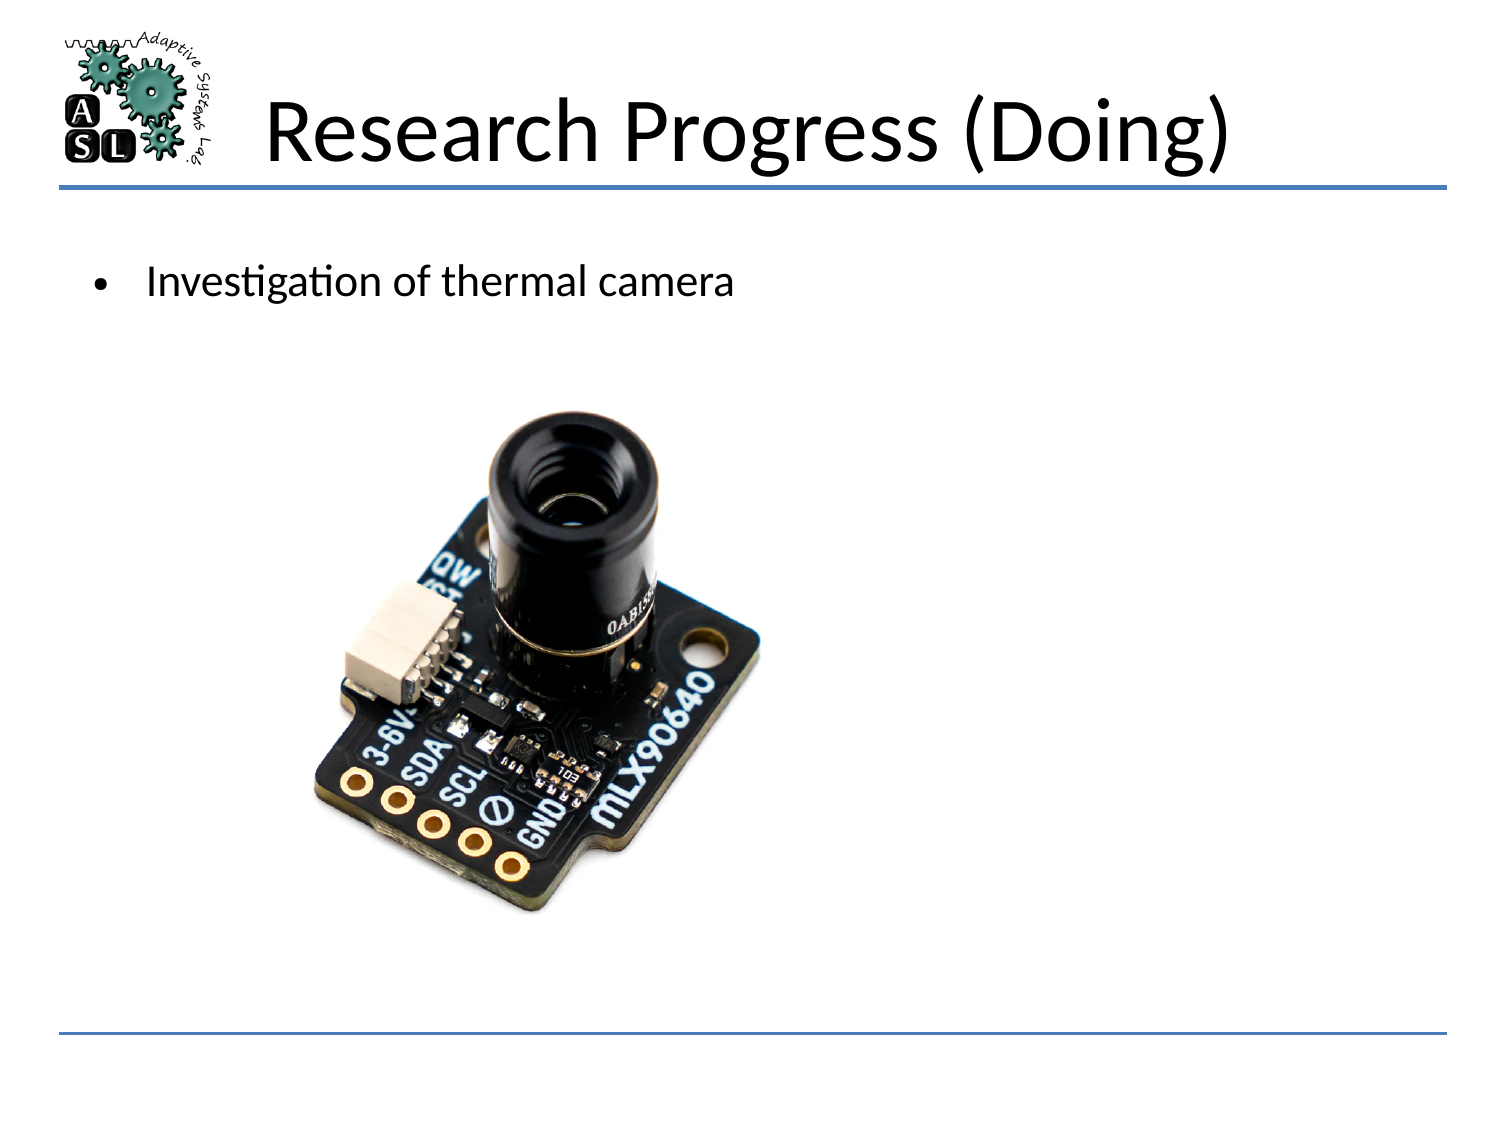

# Research Progress (Doing)
Investigation of thermal camera